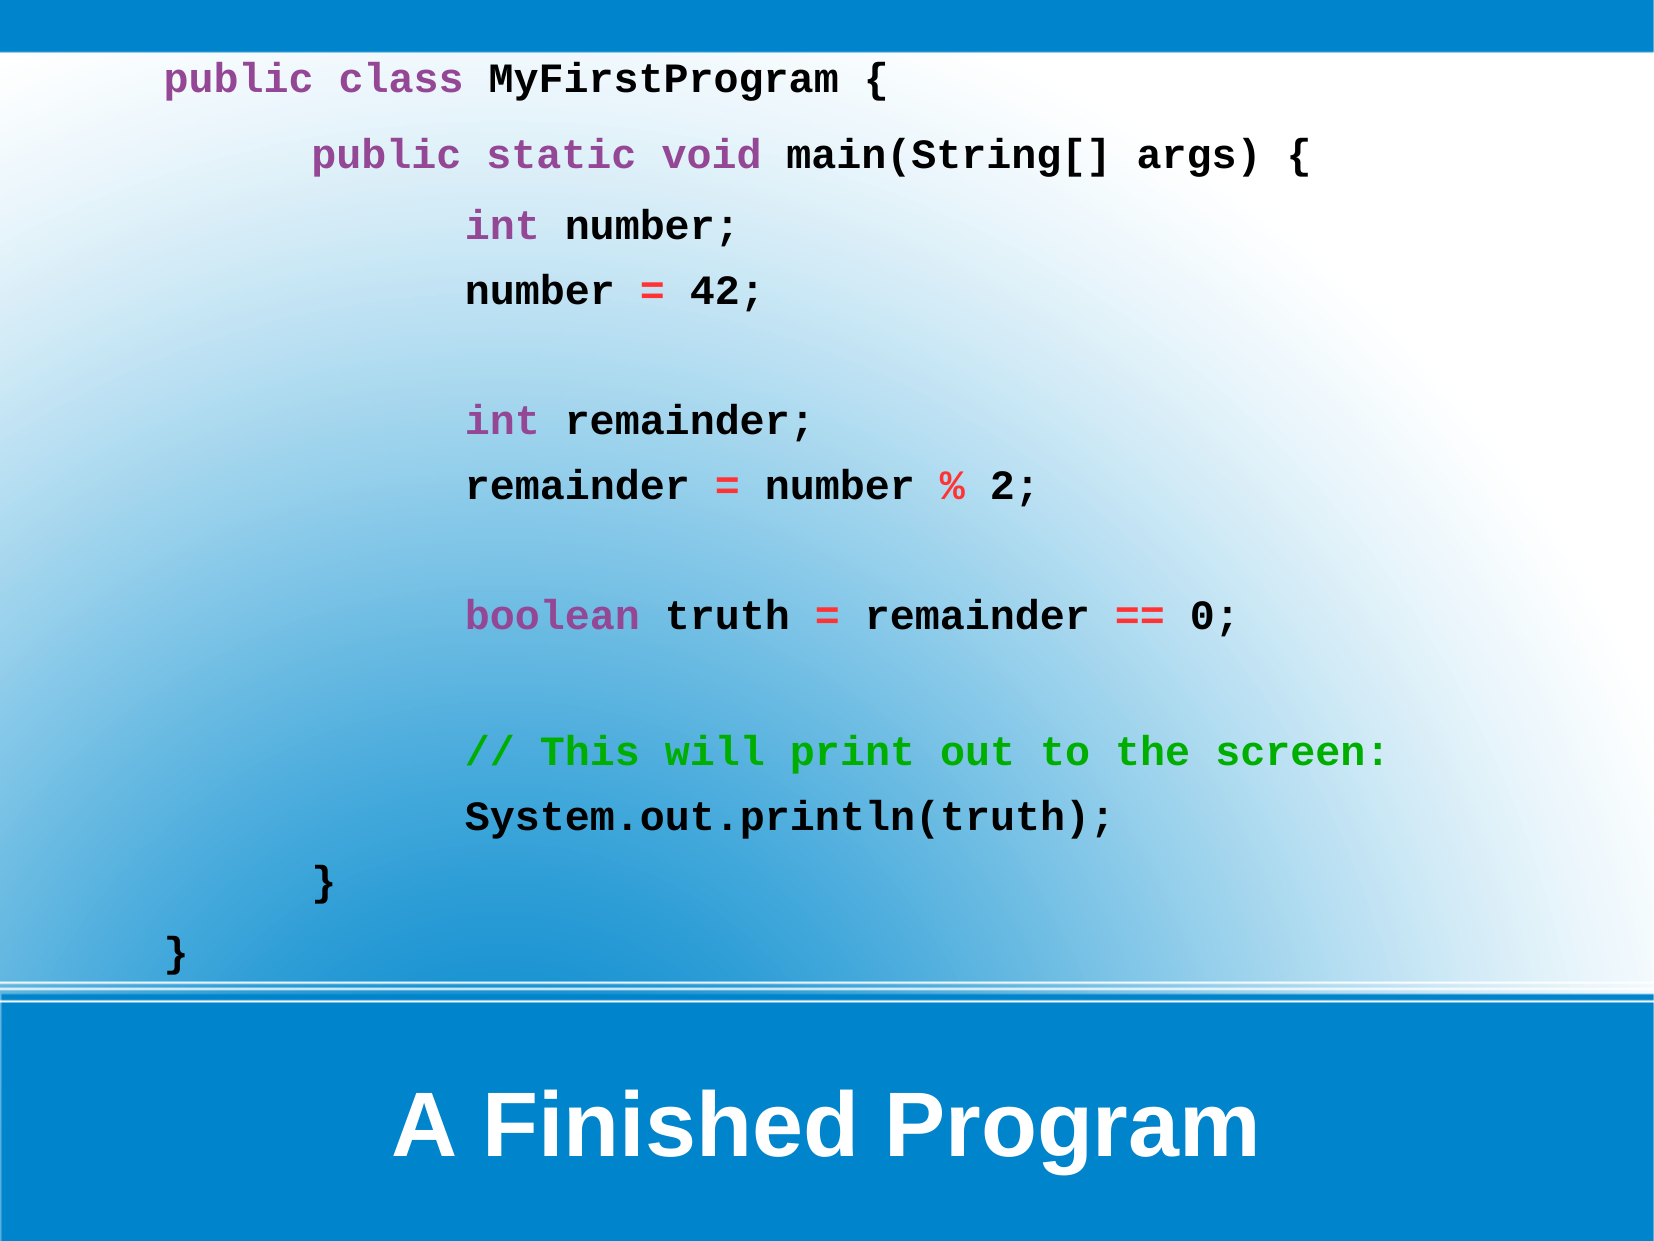

public class MyFirstProgram {
public static void main(String[] args) {
int number;
number = 42;
int remainder;
remainder = number % 2;
boolean truth = remainder == 0;
// This will print out to the screen:
System.out.println(truth);
}
}
# A Finished Program